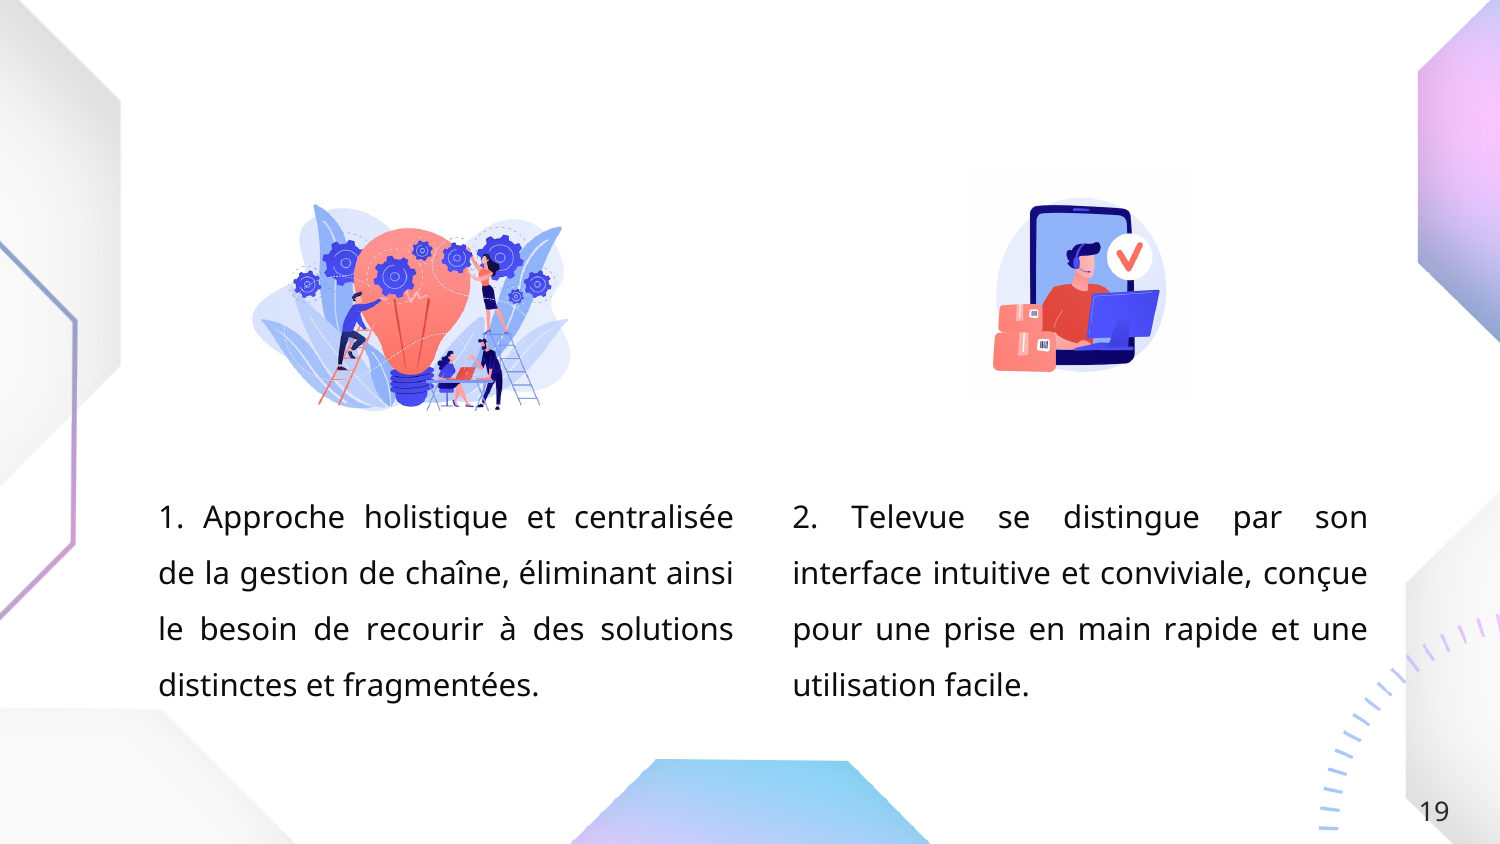

1. Approche holistique et centralisée de la gestion de chaîne, éliminant ainsi le besoin de recourir à des solutions distinctes et fragmentées.
2. Televue se distingue par son interface intuitive et conviviale, conçue pour une prise en main rapide et une utilisation facile.